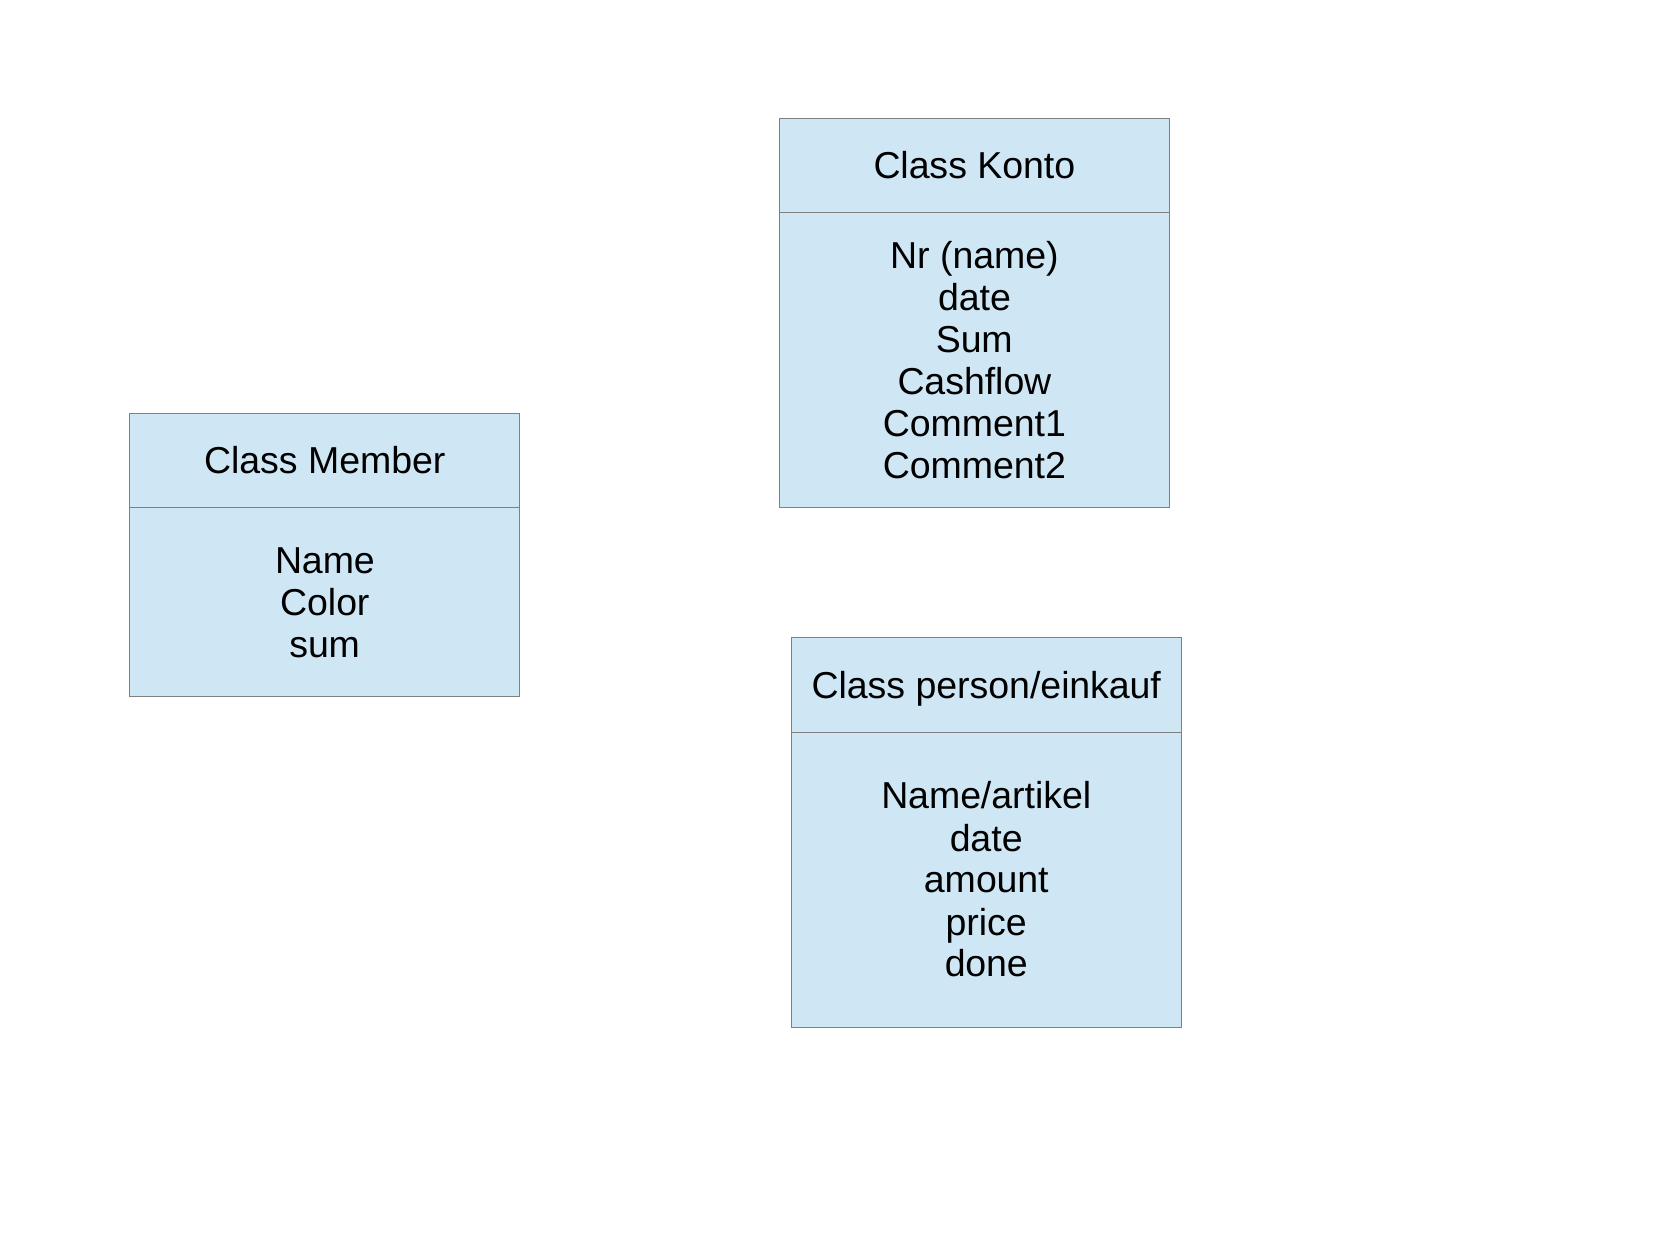

Class Konto
Nr (name)
date
Sum
Cashflow
Comment1
Comment2
Class Member
Name
Color
sum
Class person/einkauf
Name/artikel
date
amount
price
done